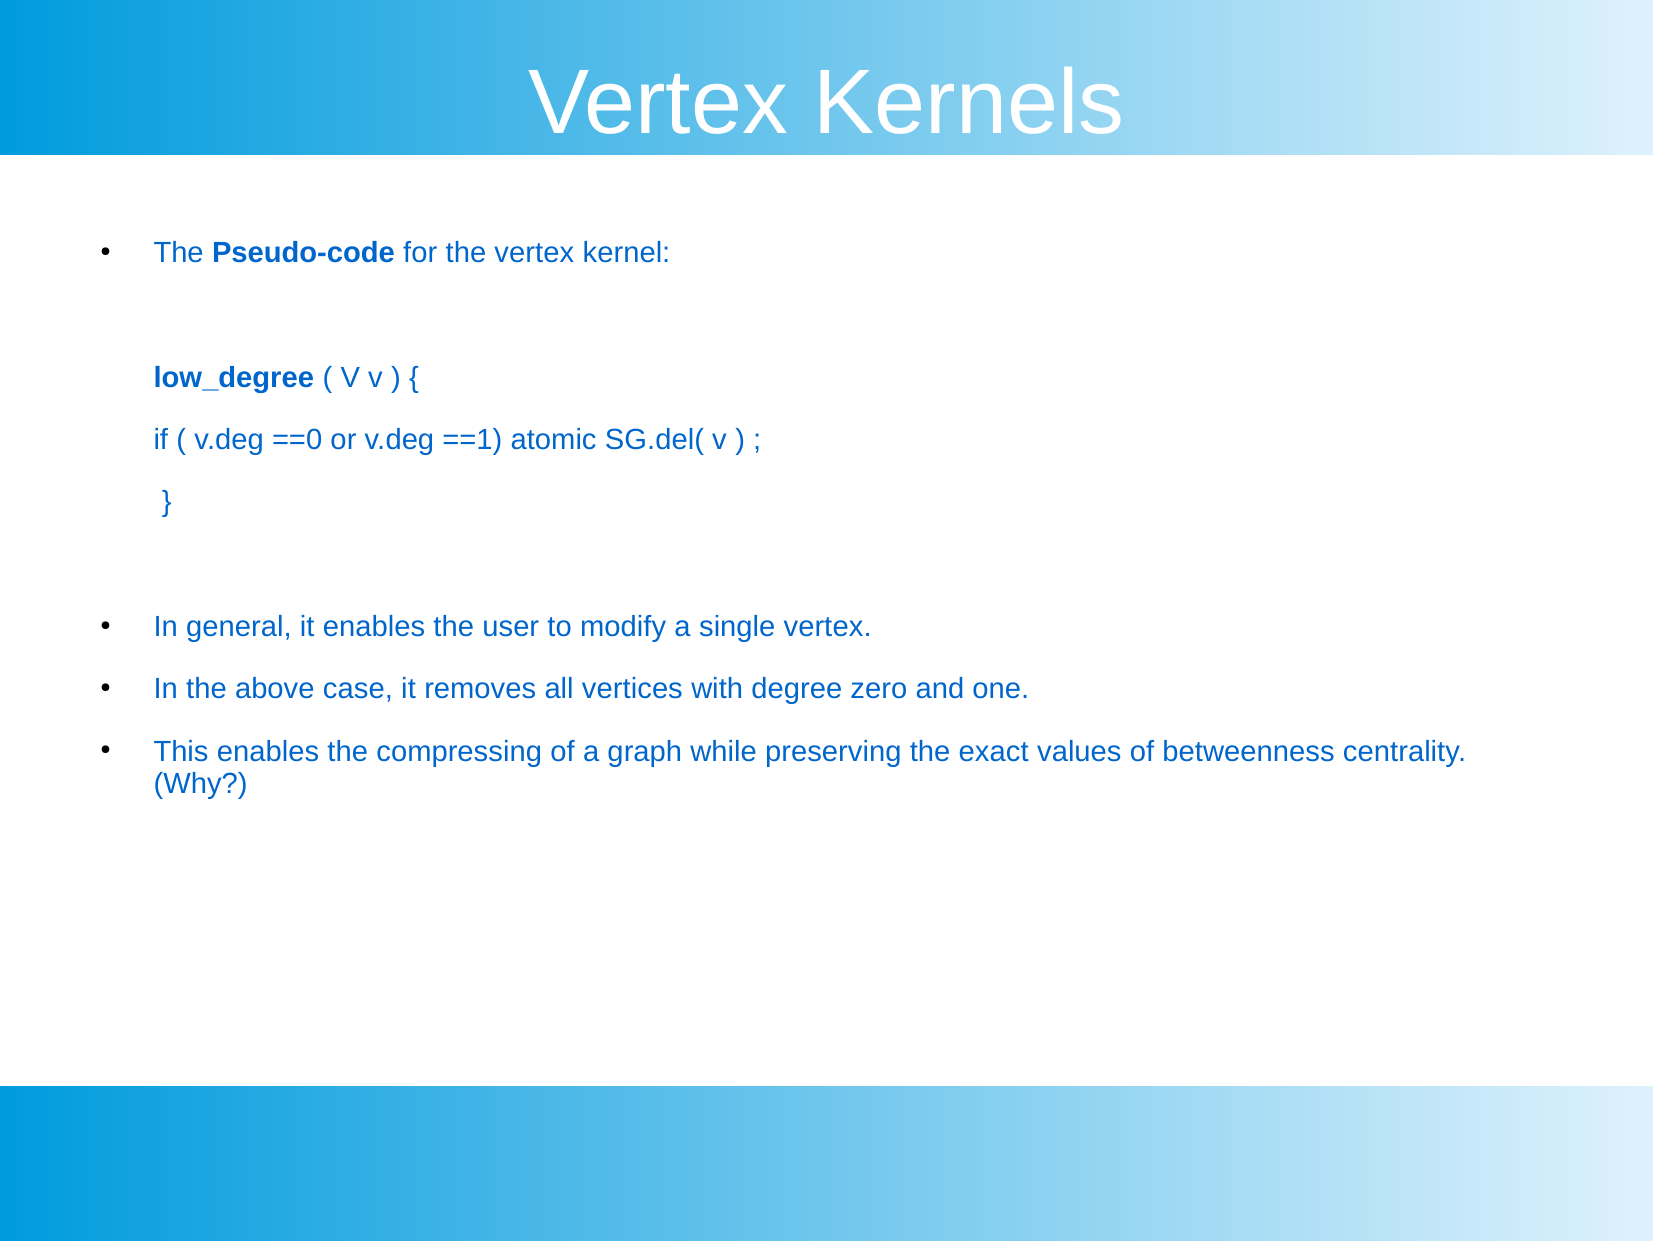

# Vertex Kernels
The Pseudo-code for the vertex kernel:
low_degree ( V v ) {
if ( v.deg ==0 or v.deg ==1) atomic SG.del( v ) ;
 }
In general, it enables the user to modify a single vertex.
In the above case, it removes all vertices with degree zero and one.
This enables the compressing of a graph while preserving the exact values of betweenness centrality. (Why?)